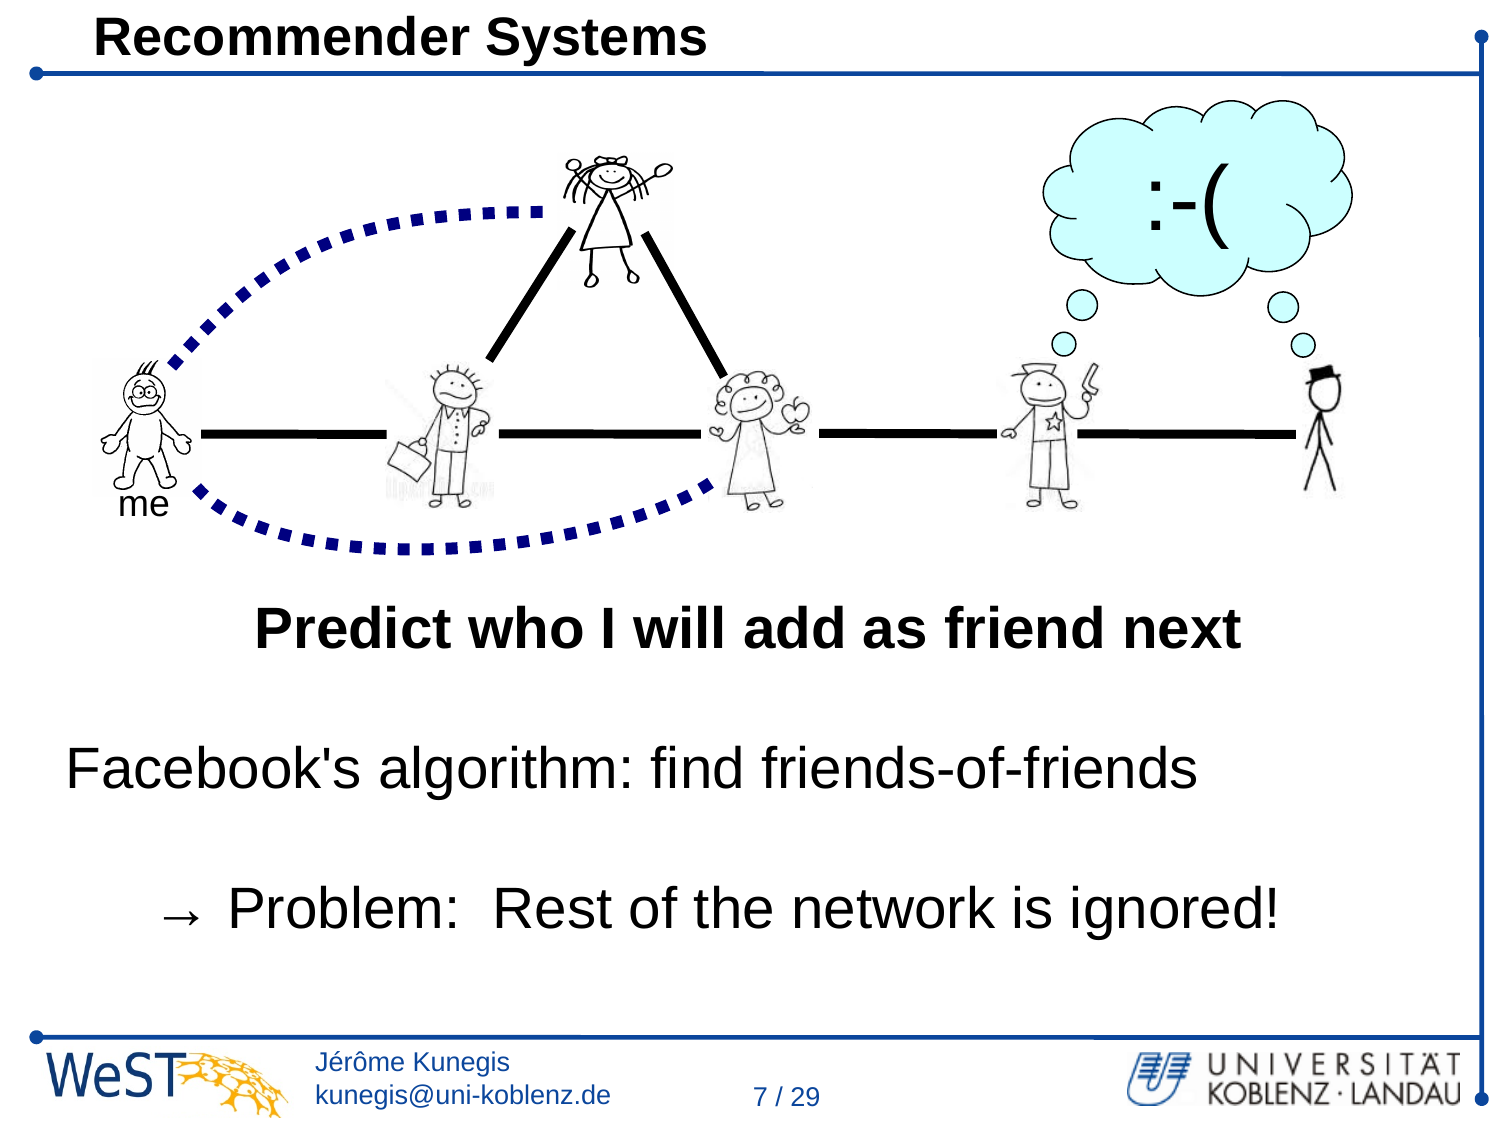

Recommender Systems
:-(
 Predict who I will add as friend next
 Facebook's algorithm: find friends-of-friends
 → Problem: Rest of the network is ignored!
me